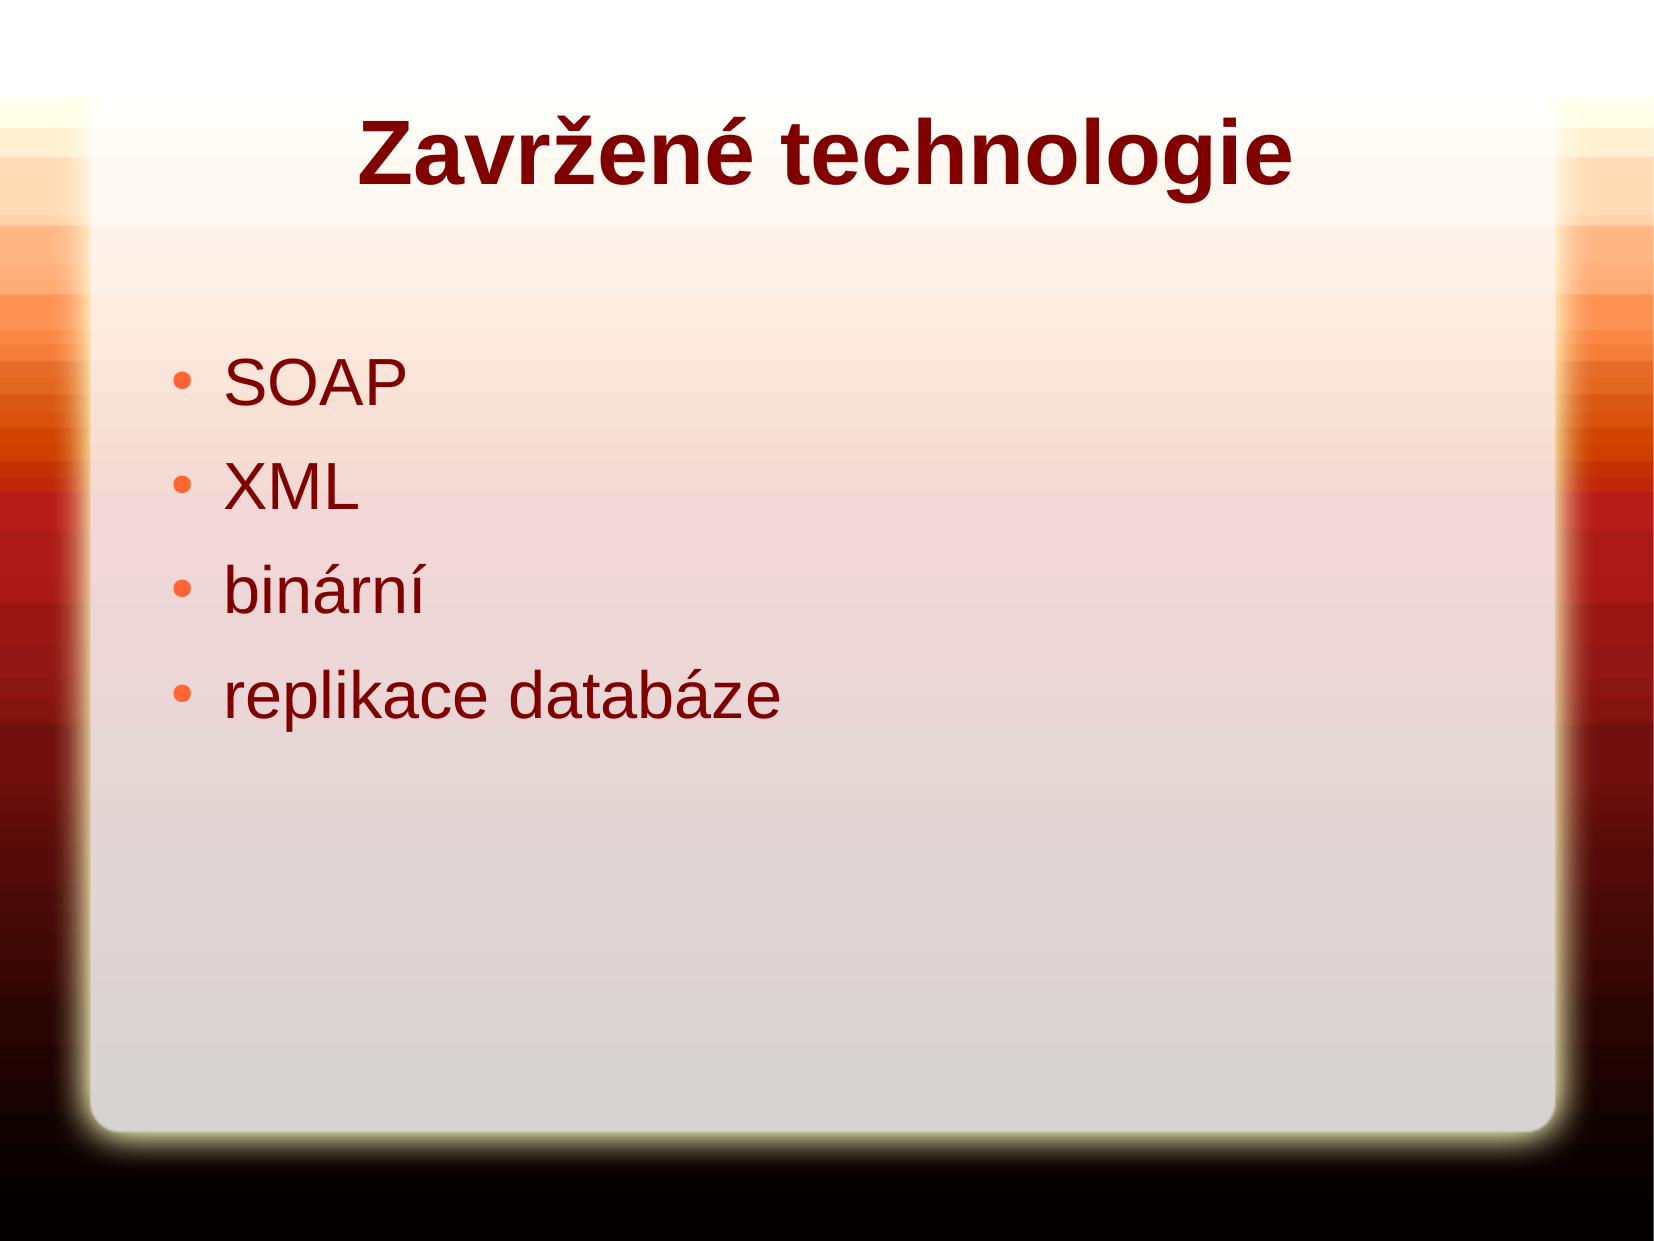

# Zavržené technologie
SOAP
XML
binární
replikace databáze